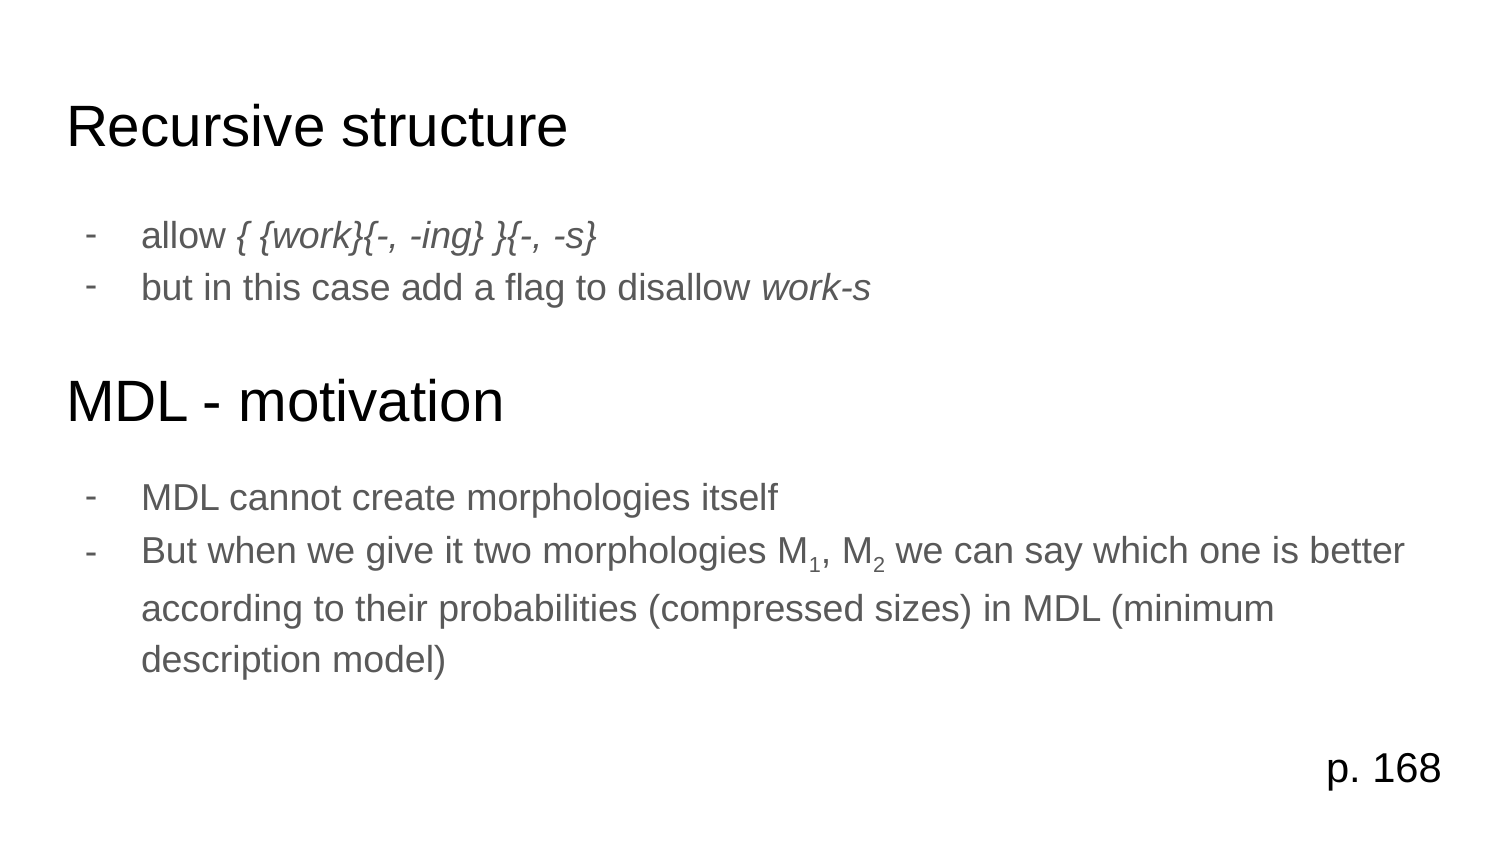

# Recursive structure
allow { {work}{-, -ing} }{-, -s}
but in this case add a flag to disallow work-s
MDL - motivation
MDL cannot create morphologies itself
But when we give it two morphologies M1, M2 we can say which one is better according to their probabilities (compressed sizes) in MDL (minimum description model)
p. 168